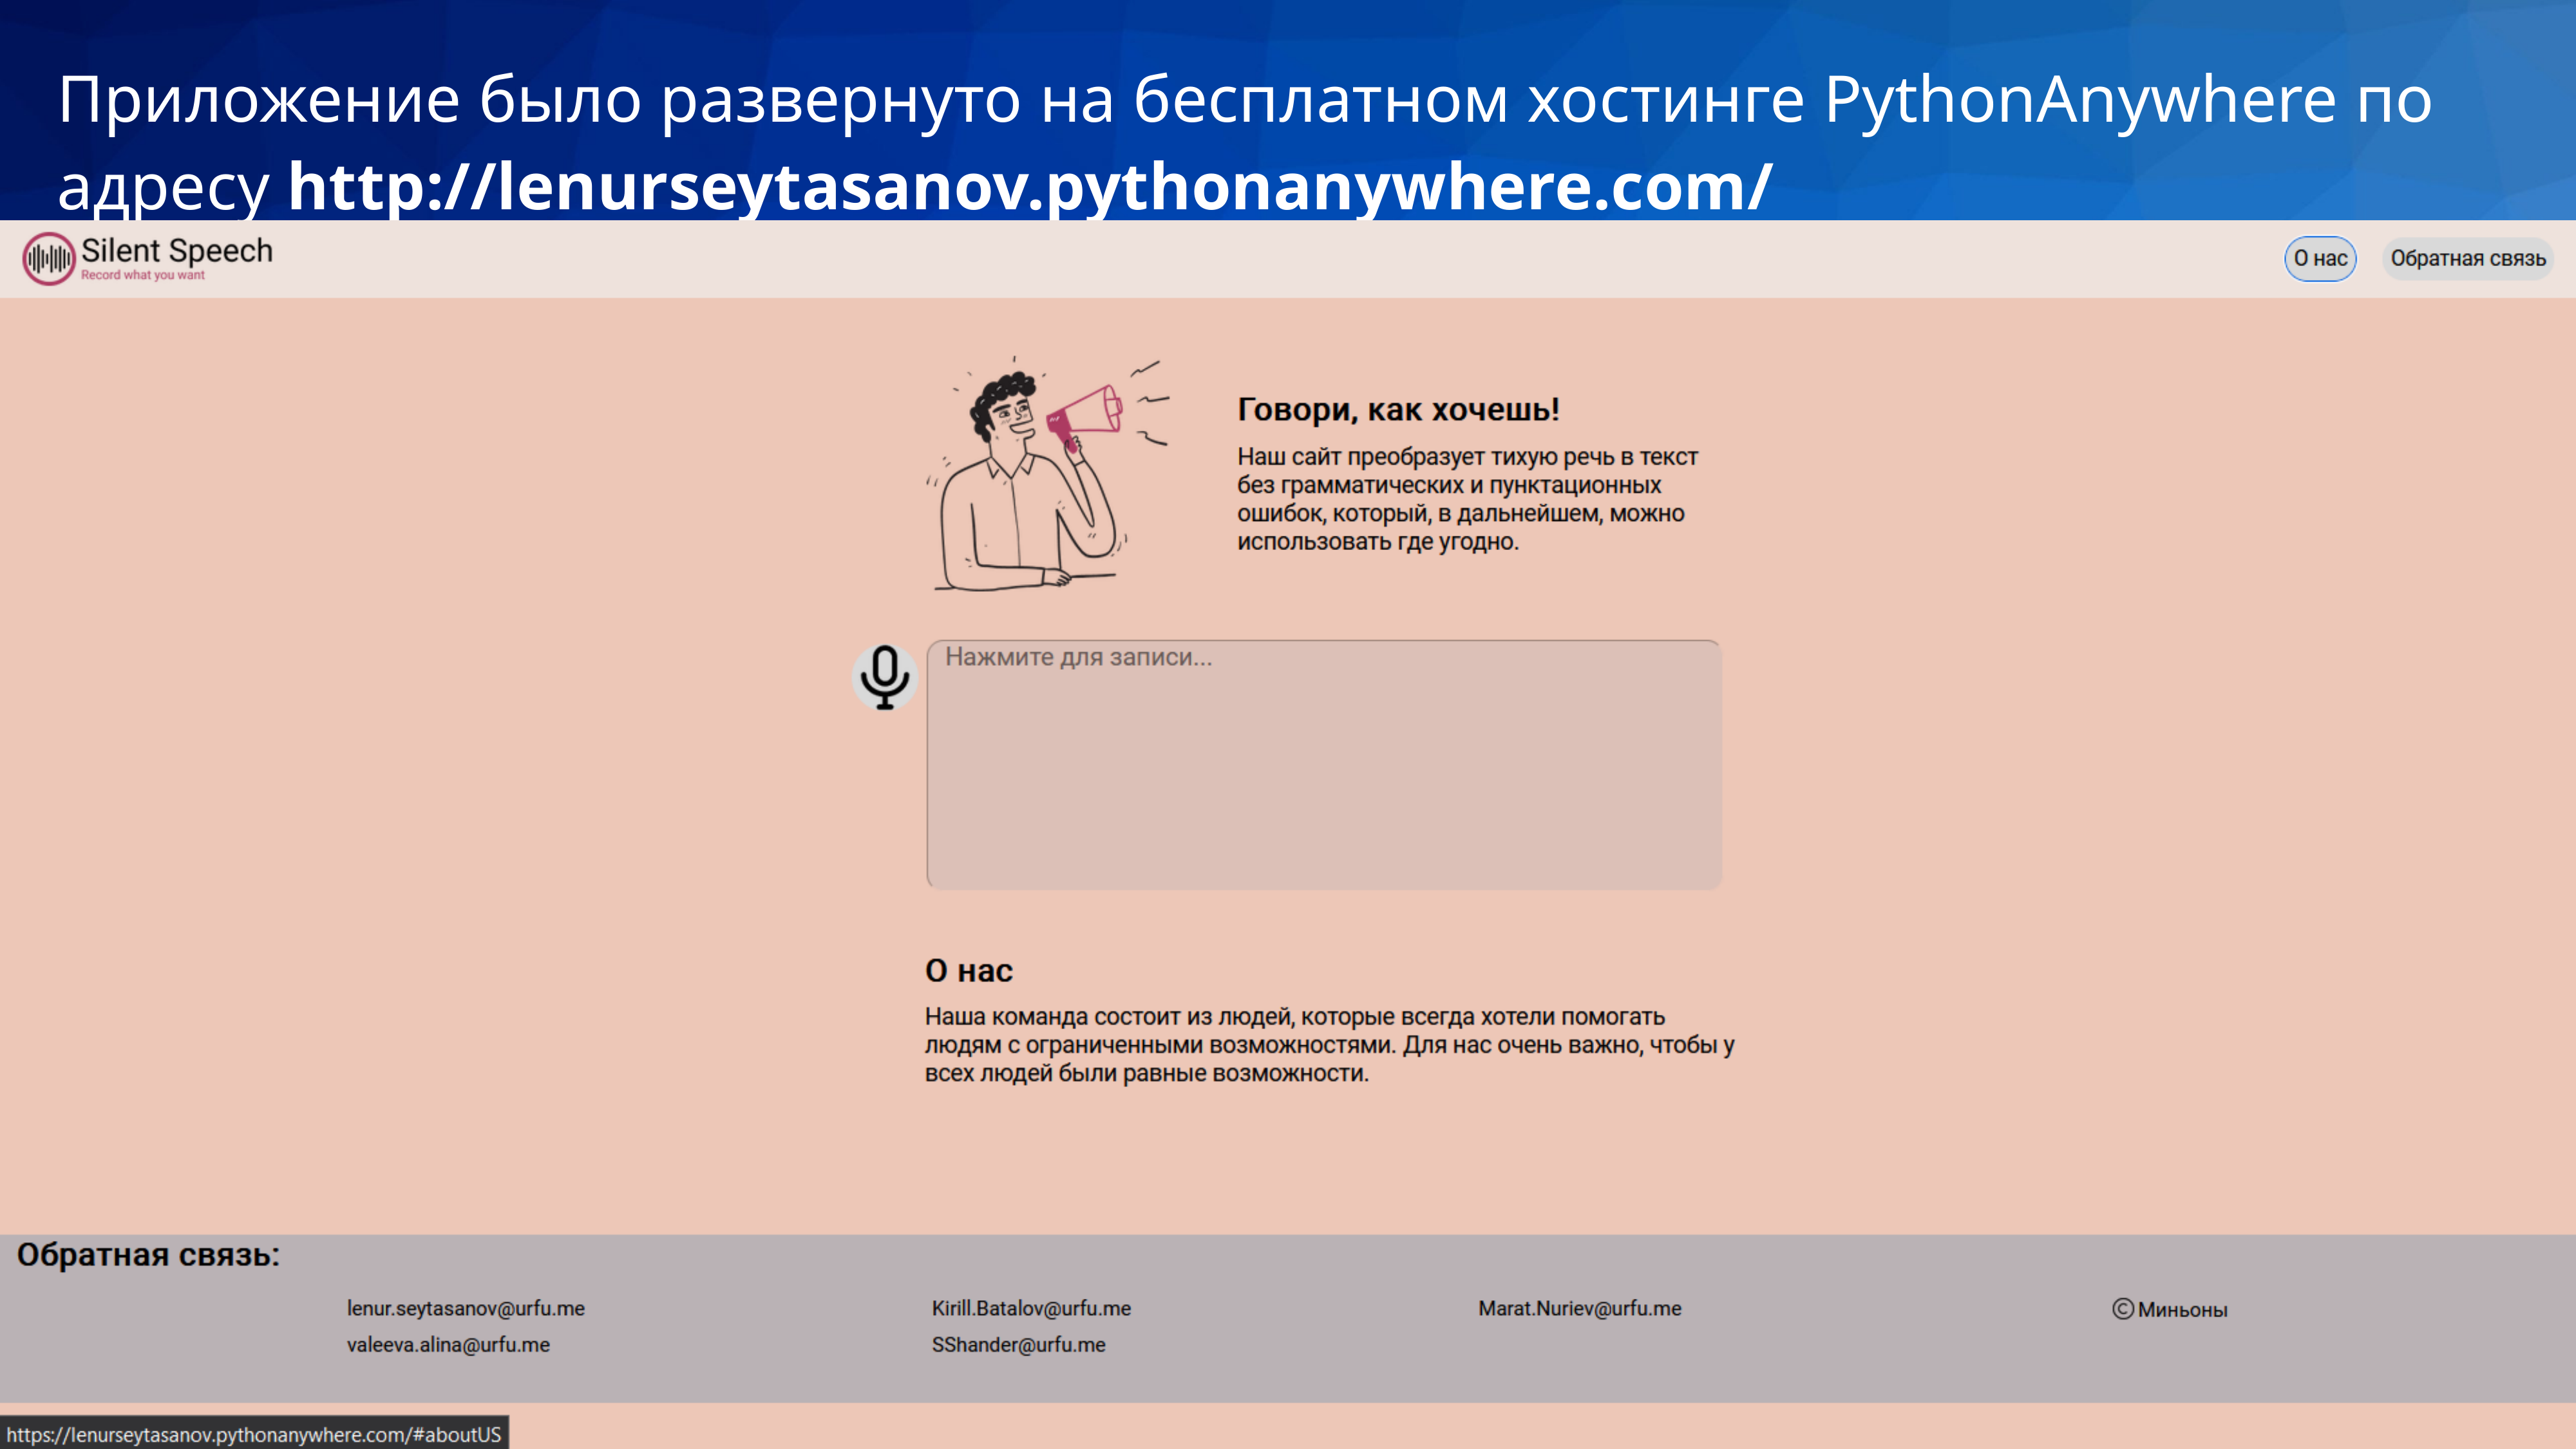

# Приложение было развернуто на бесплатном хостинге PythonAnywhere по адресу http://lenurseytasanov.pythonanywhere.com/